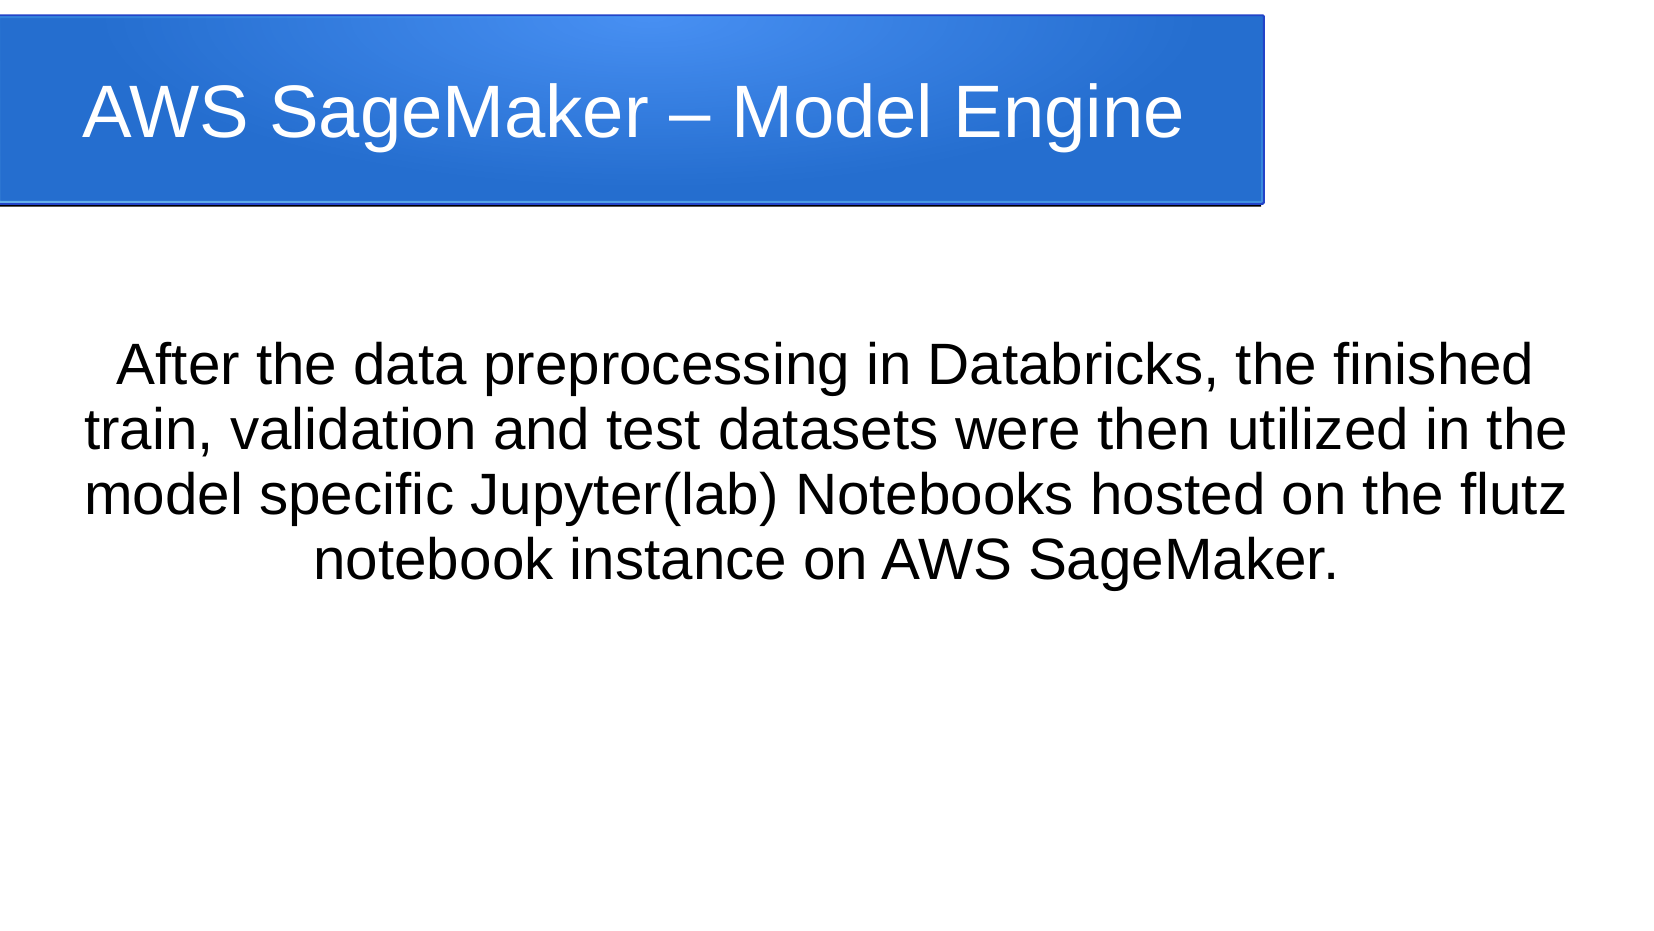

# AWS SageMaker – Model Engine
After the data preprocessing in Databricks, the finished train, validation and test datasets were then utilized in the model specific Jupyter(lab) Notebooks hosted on the flutz notebook instance on AWS SageMaker.